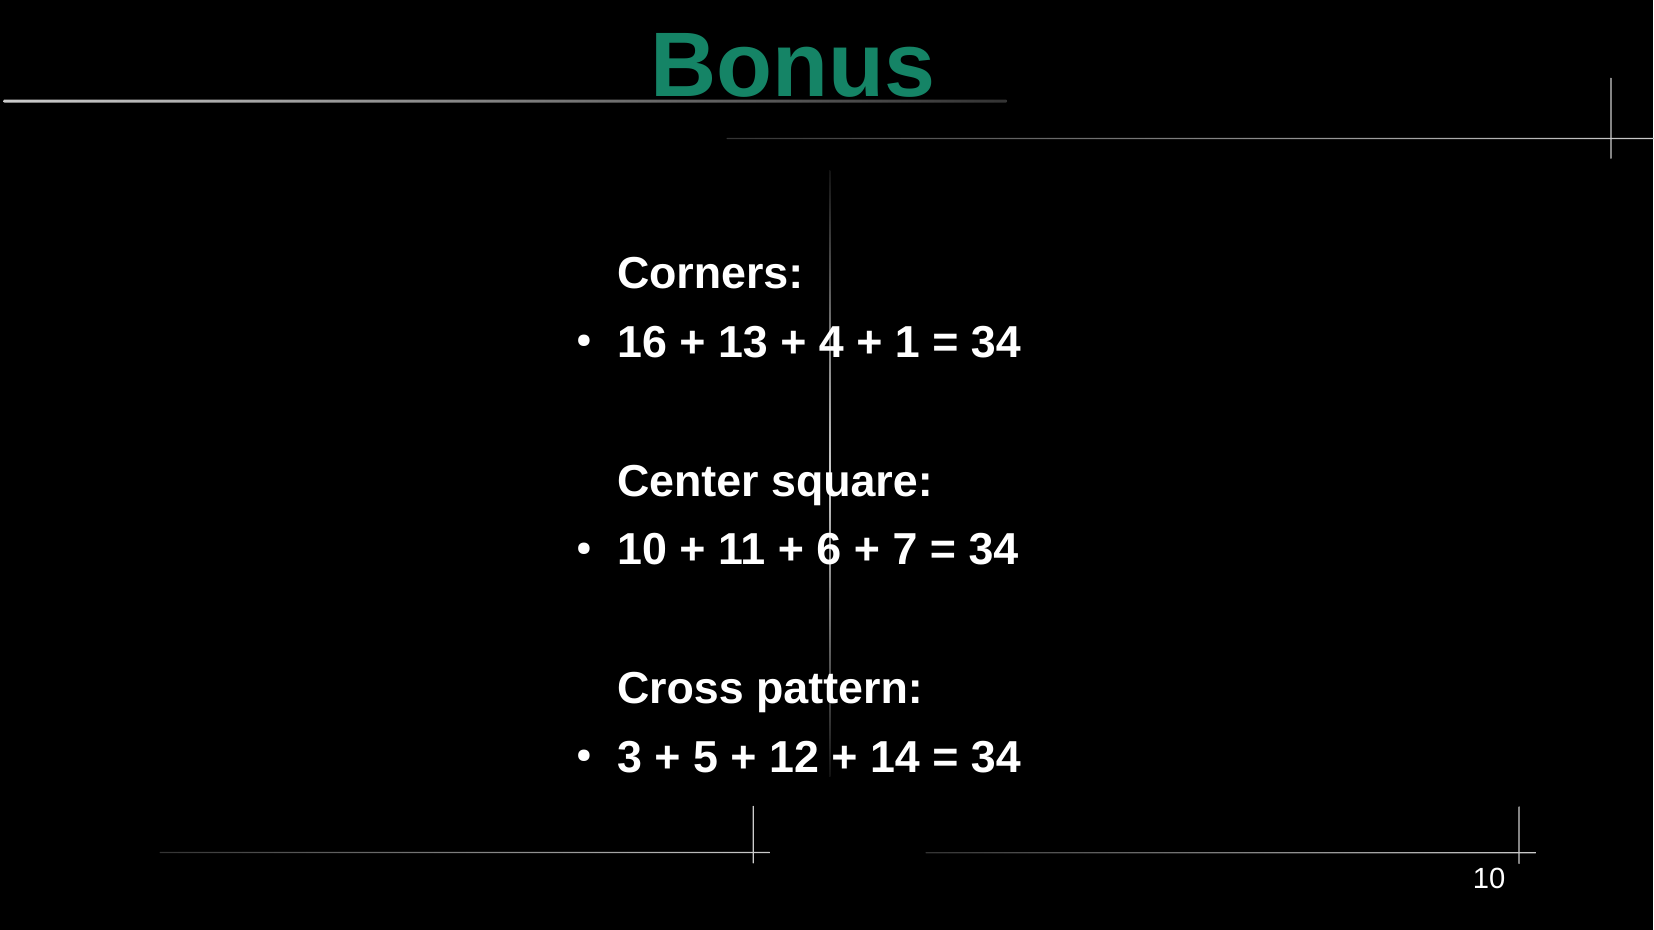

# Bonus
Corners:
16 + 13 + 4 + 1 = 34
Center square:
10 + 11 + 6 + 7 = 34
Cross pattern:
3 + 5 + 12 + 14 = 34
10